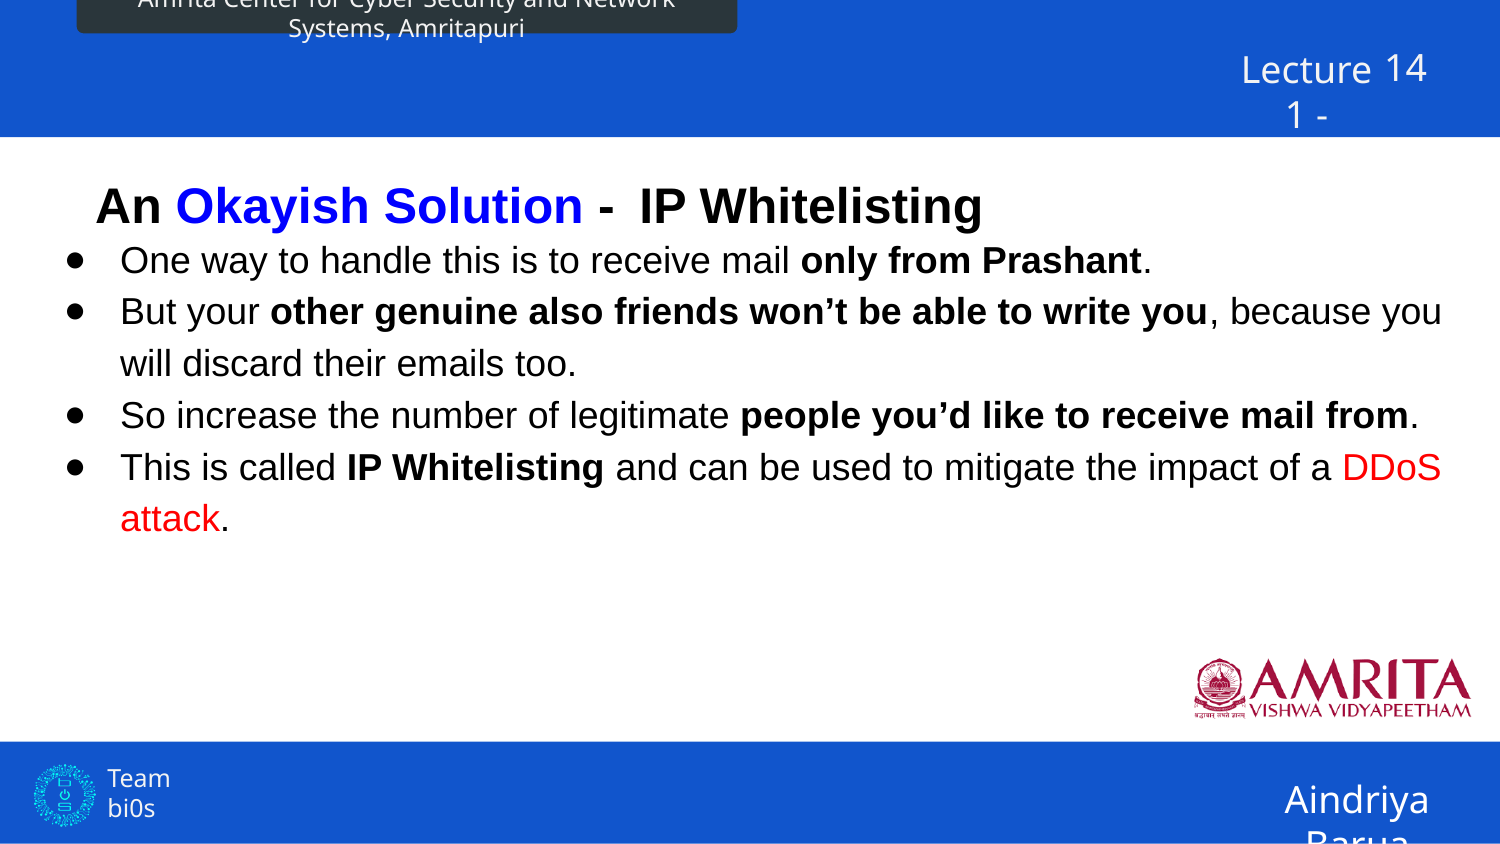

An Okayish Solution - IP Whitelisting
# One way to handle this is to receive mail only from Prashant.
But your other genuine also friends won’t be able to write you, because you will discard their emails too.
So increase the number of legitimate people you’d like to receive mail from.
This is called IP Whitelisting and can be used to mitigate the impact of a DDoS attack.